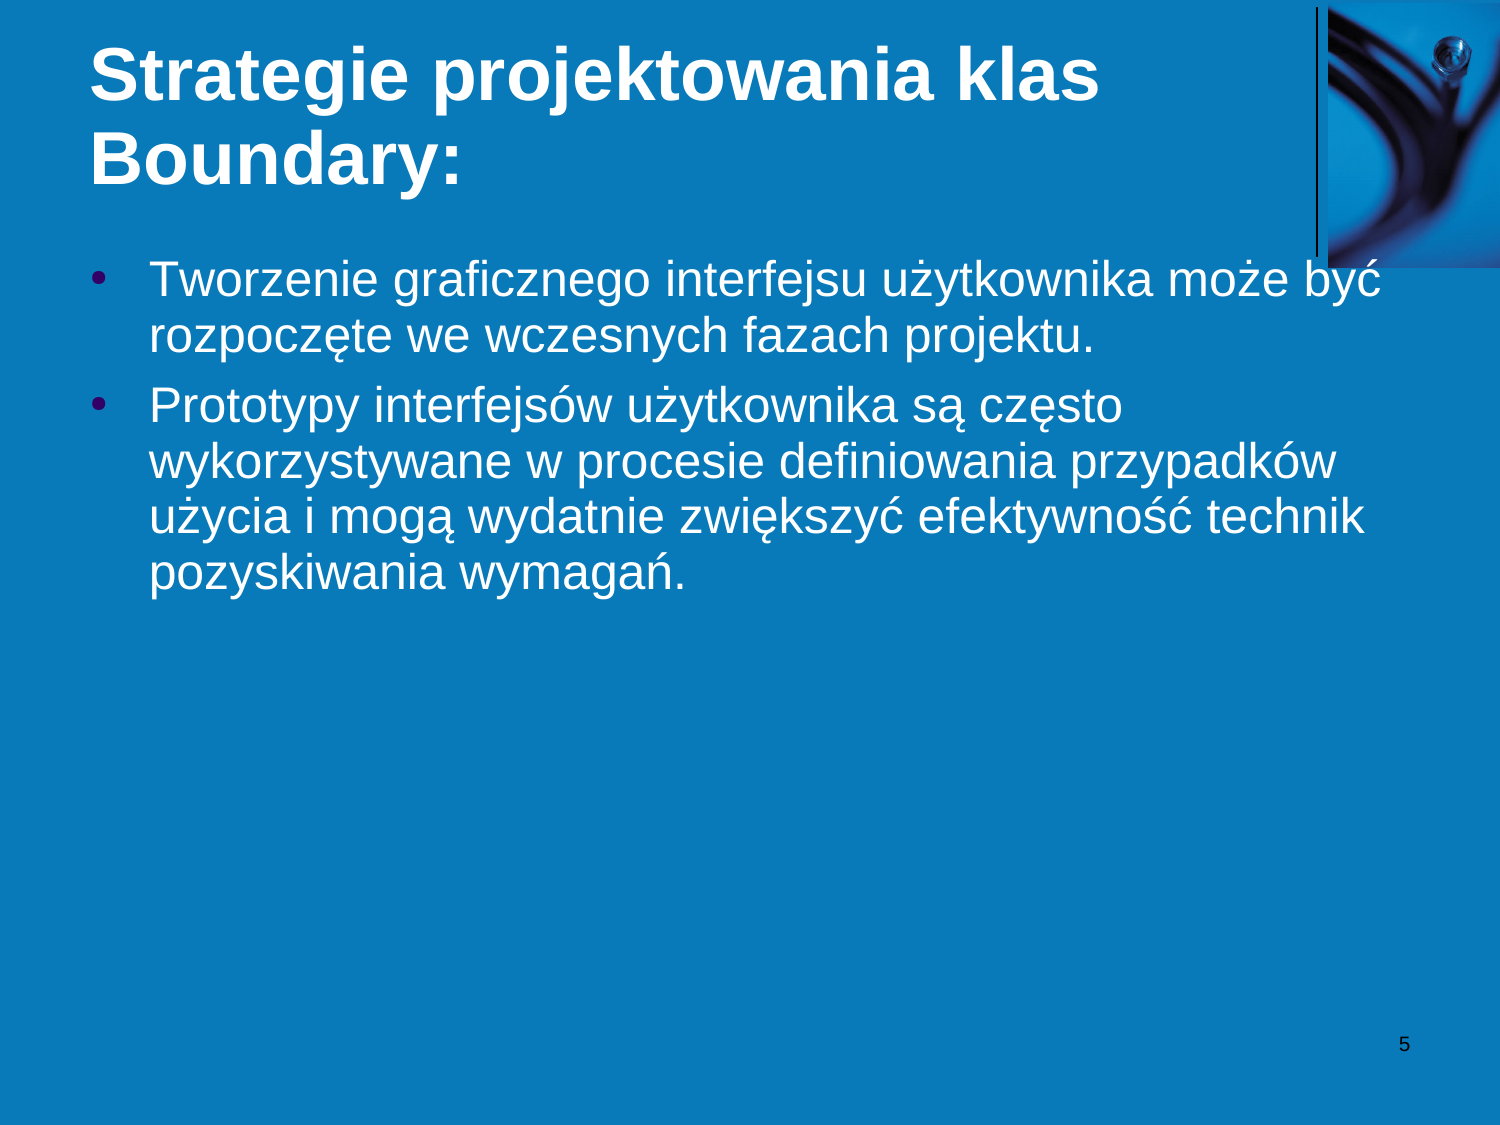

# Strategie projektowania klas Boundary:
Tworzenie graficznego interfejsu użytkownika może być rozpoczęte we wczesnych fazach projektu.
Prototypy interfejsów użytkownika są często wykorzystywane w procesie definiowania przypadków użycia i mogą wydatnie zwiększyć efektywność technik pozyskiwania wymagań.
5